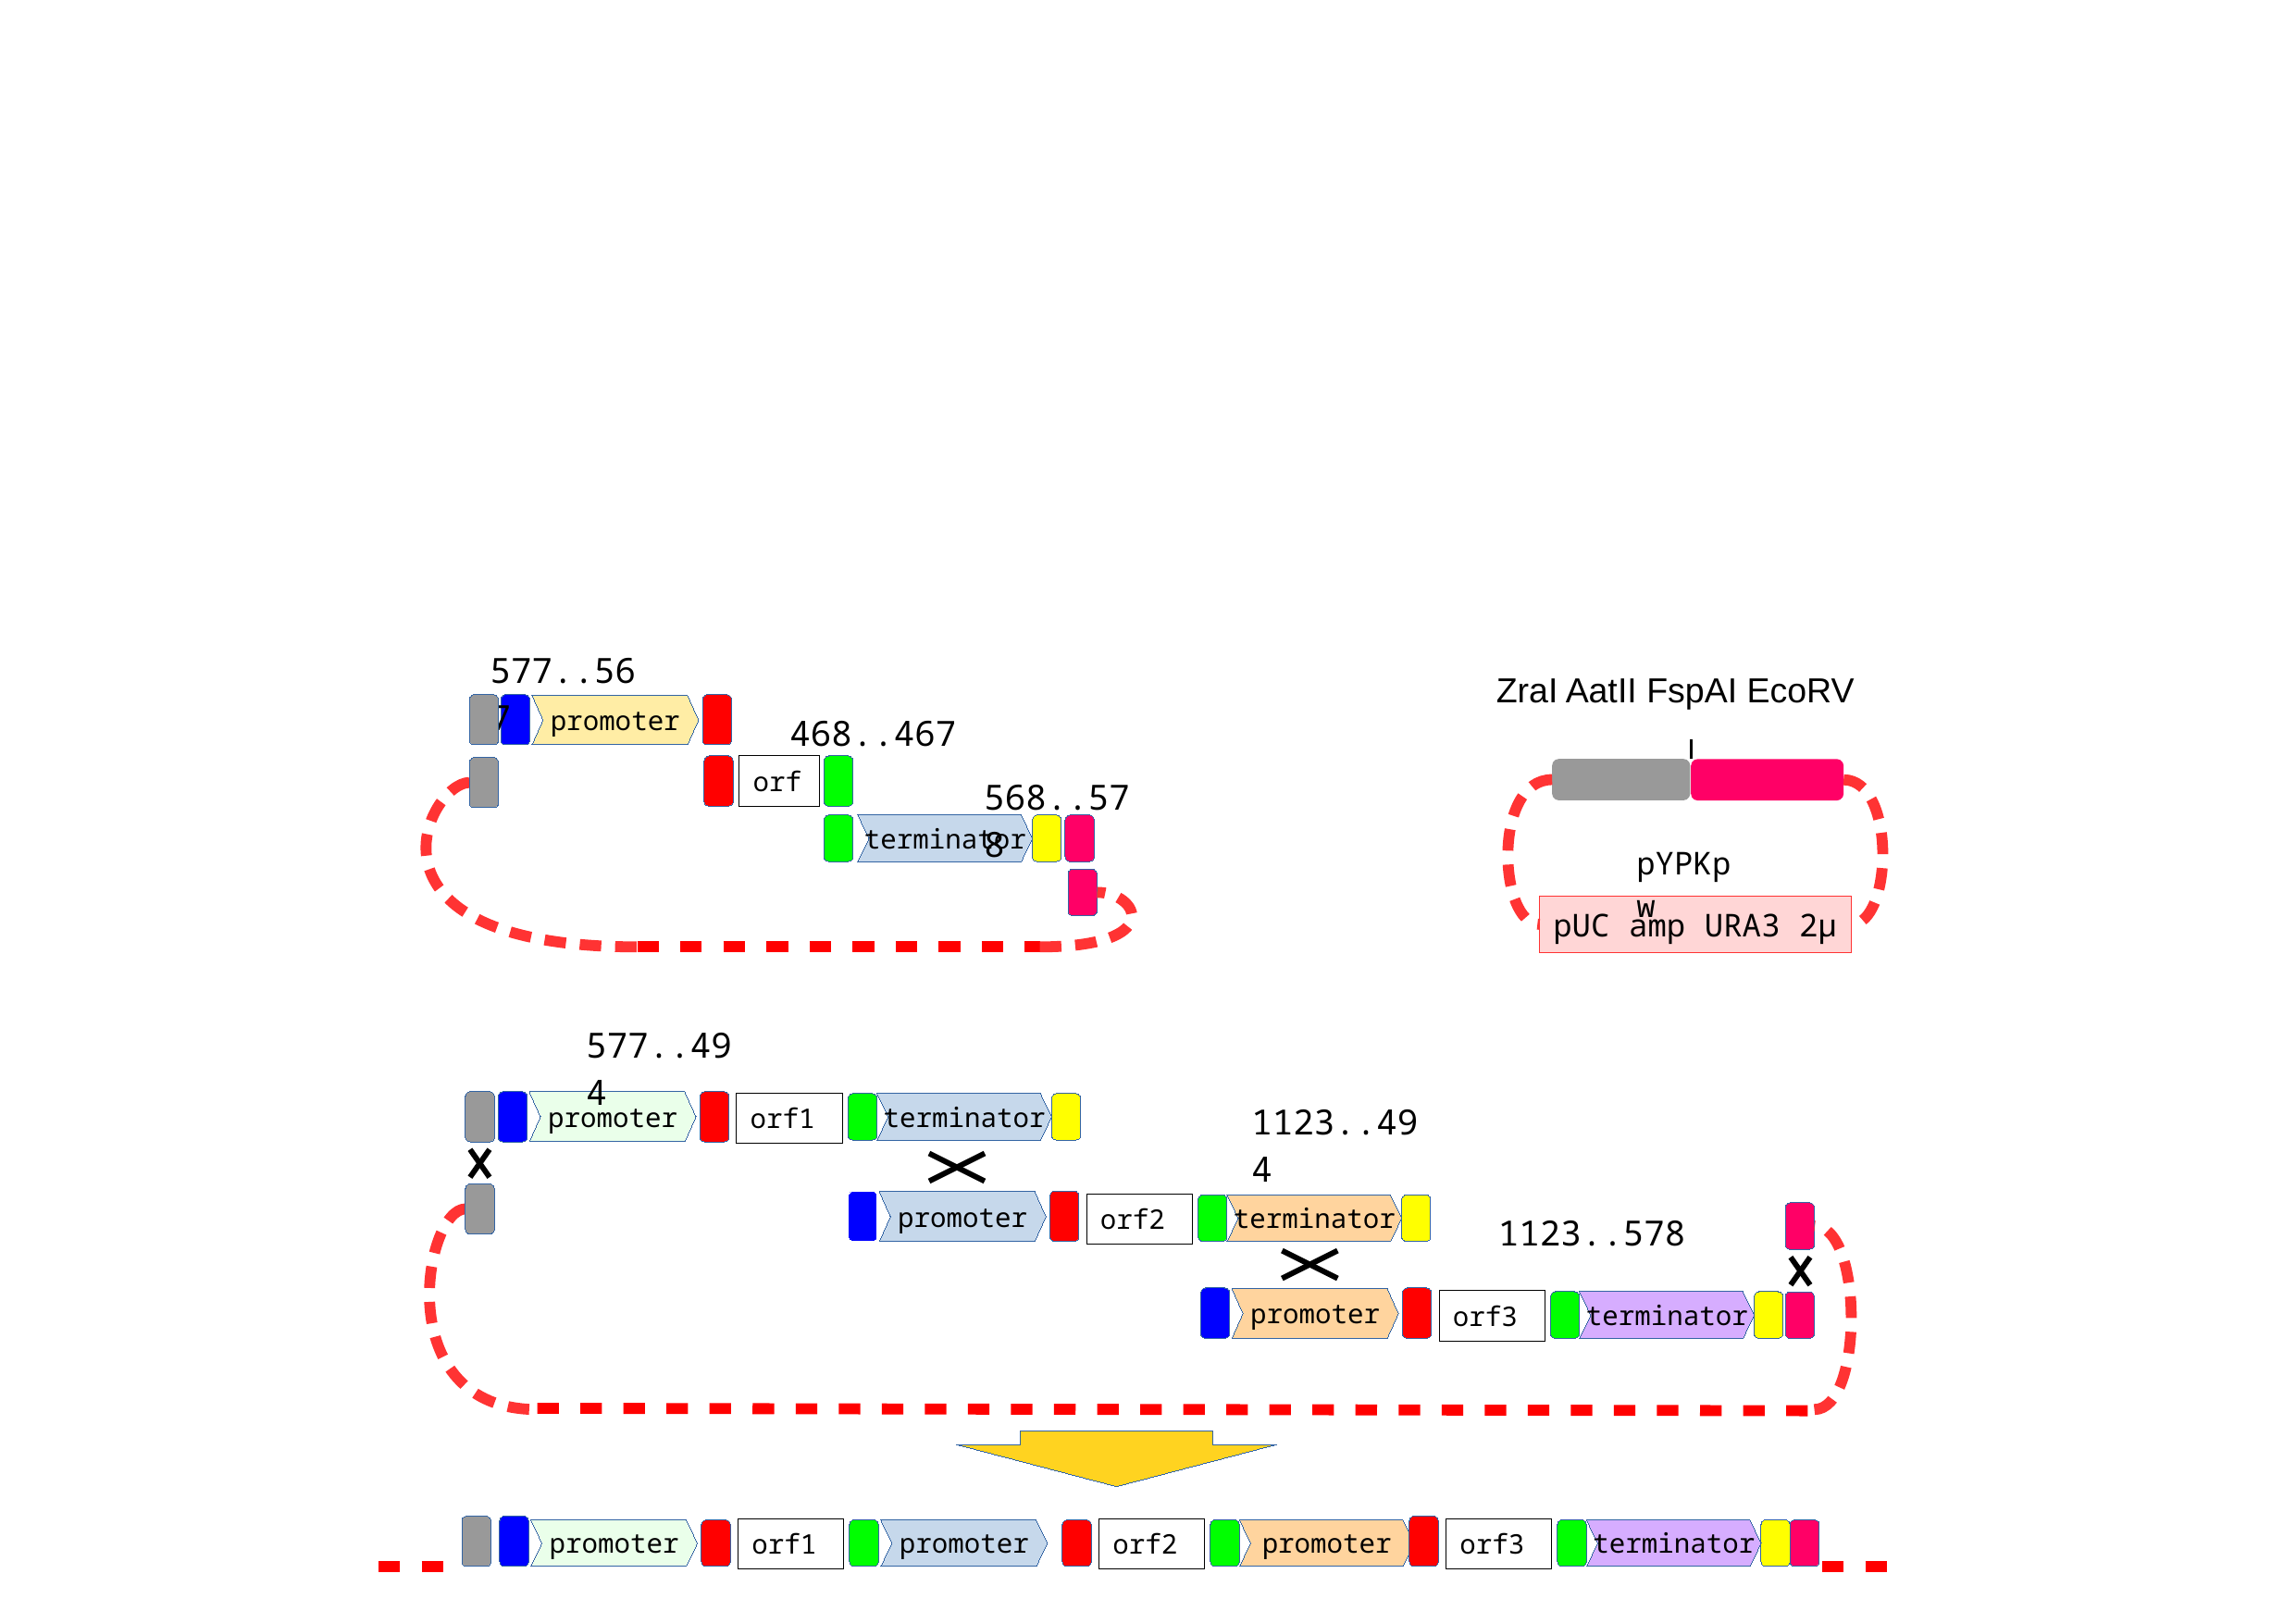

577..567
ZraI AatII FspAI EcoRV
promoter
468..467
orf
568..578
terminator
pYPKpw
pUC amp URA3 2µ
577..494
1123..494
promoter
orf1
terminator
promoter
orf2
terminator
1123..578
promoter
orf3
terminator
orf1
orf2
orf3
promoter
promoter
promoter
terminator